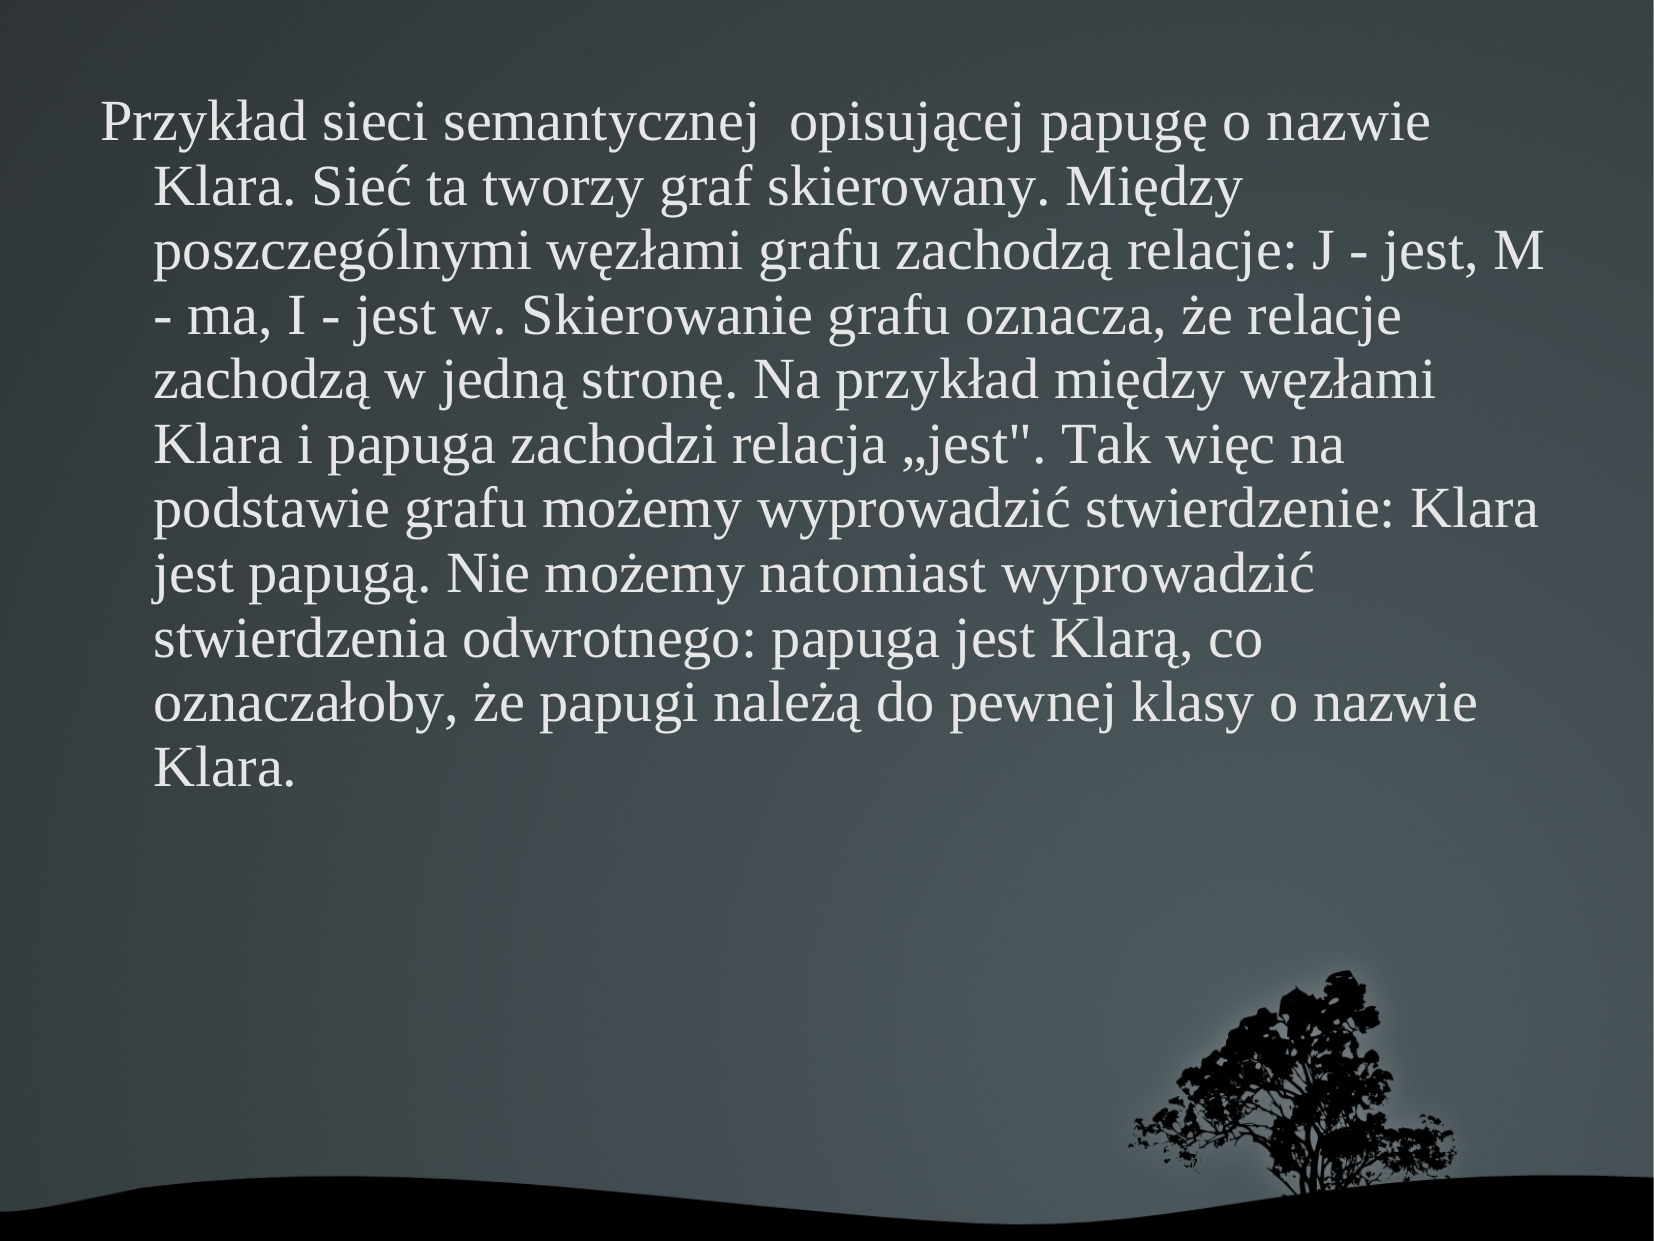

#
Przykład sieci semantycznej opisującej papugę o nazwie Klara. Sieć ta tworzy graf skierowany. Między poszczególnymi węzłami grafu zachodzą relacje: J - jest, M - ma, I - jest w. Skierowanie grafu oznacza, że relacje zachodzą w jedną stronę. Na przykład między węzłami Klara i papuga zachodzi relacja „jest". Tak więc na podstawie grafu możemy wyprowadzić stwierdzenie: Klara jest papugą. Nie możemy natomiast wyprowadzić stwierdzenia odwrotnego: papuga jest Klarą, co oznaczałoby, że papugi należą do pewnej klasy o nazwie Klara.